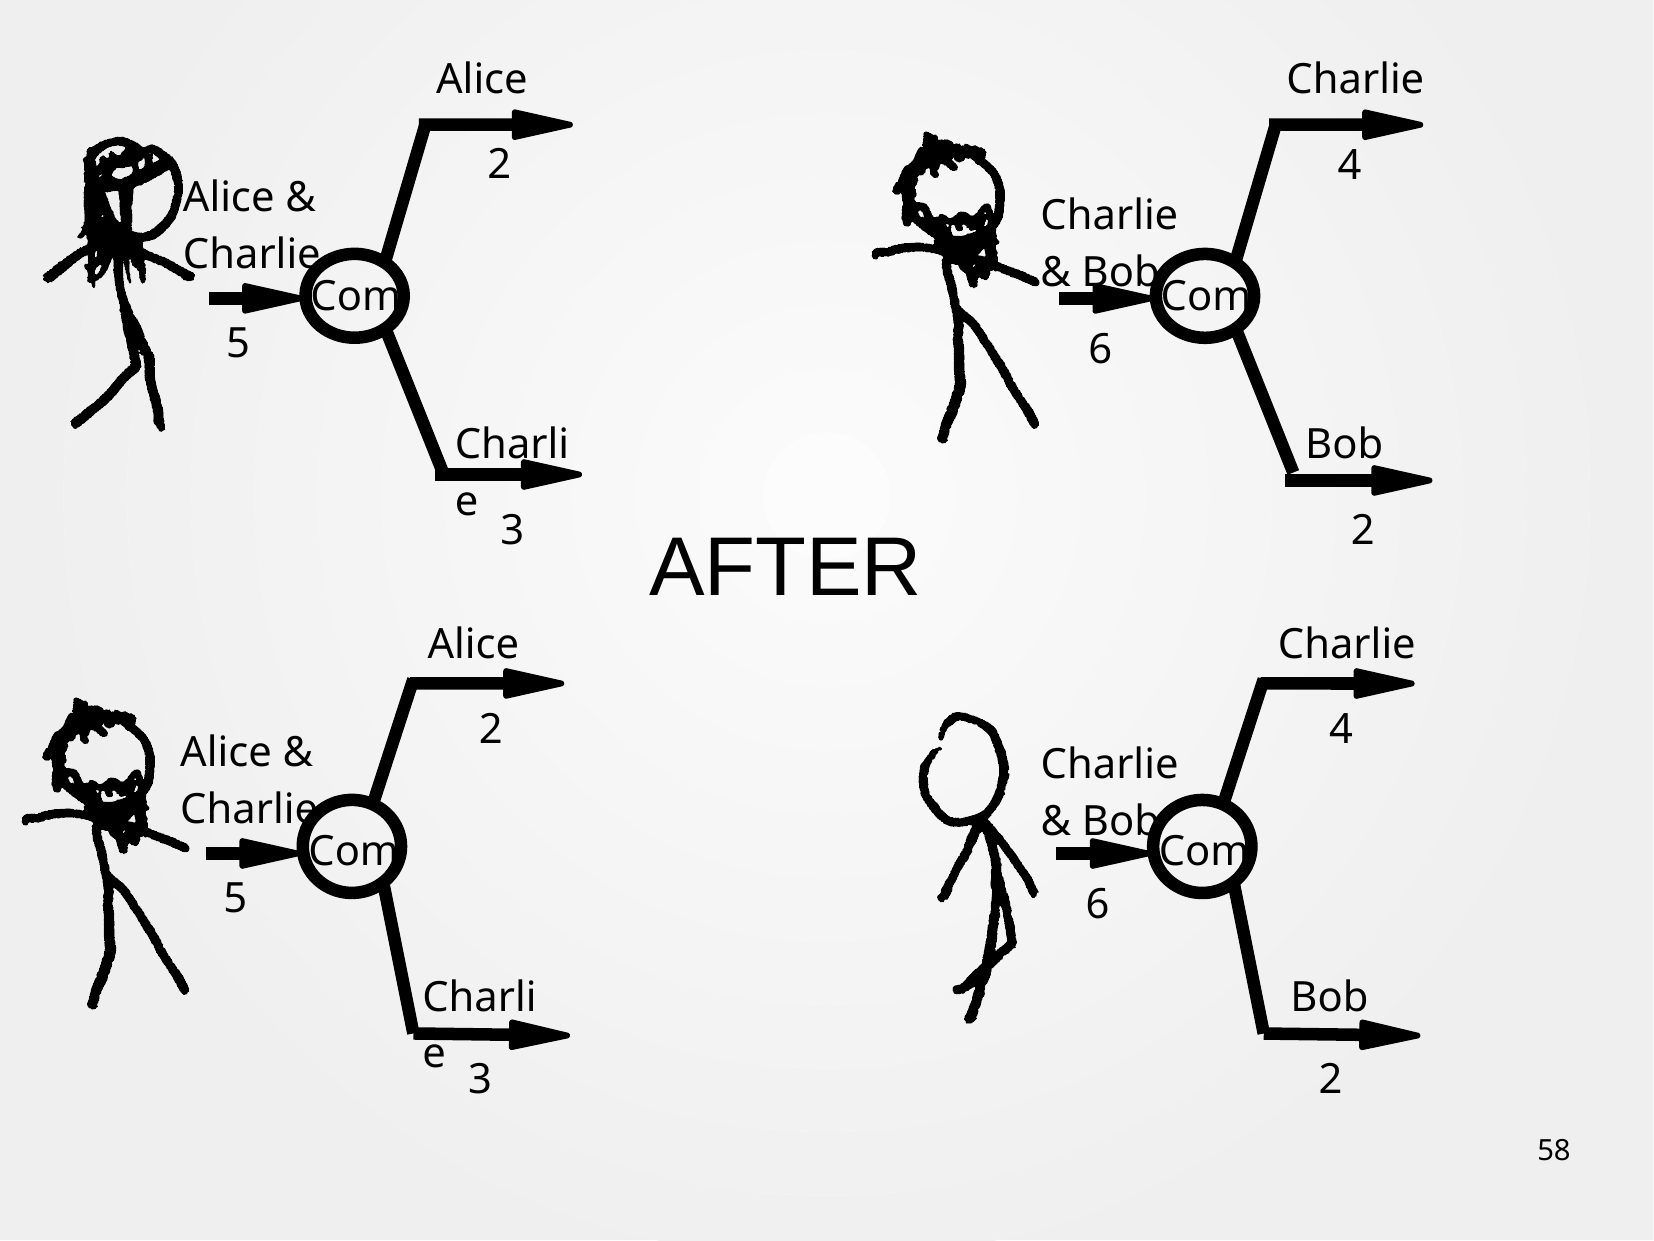

Alice
Charlie
2
4
Alice & Charlie
Charlie & Bob
Com
Com
5
6
Charlie
Bob
3
2
AFTER
Alice
Charlie
2
4
Alice & Charlie
Charlie & Bob
Com
Com
5
6
Charlie
Bob
3
2
58